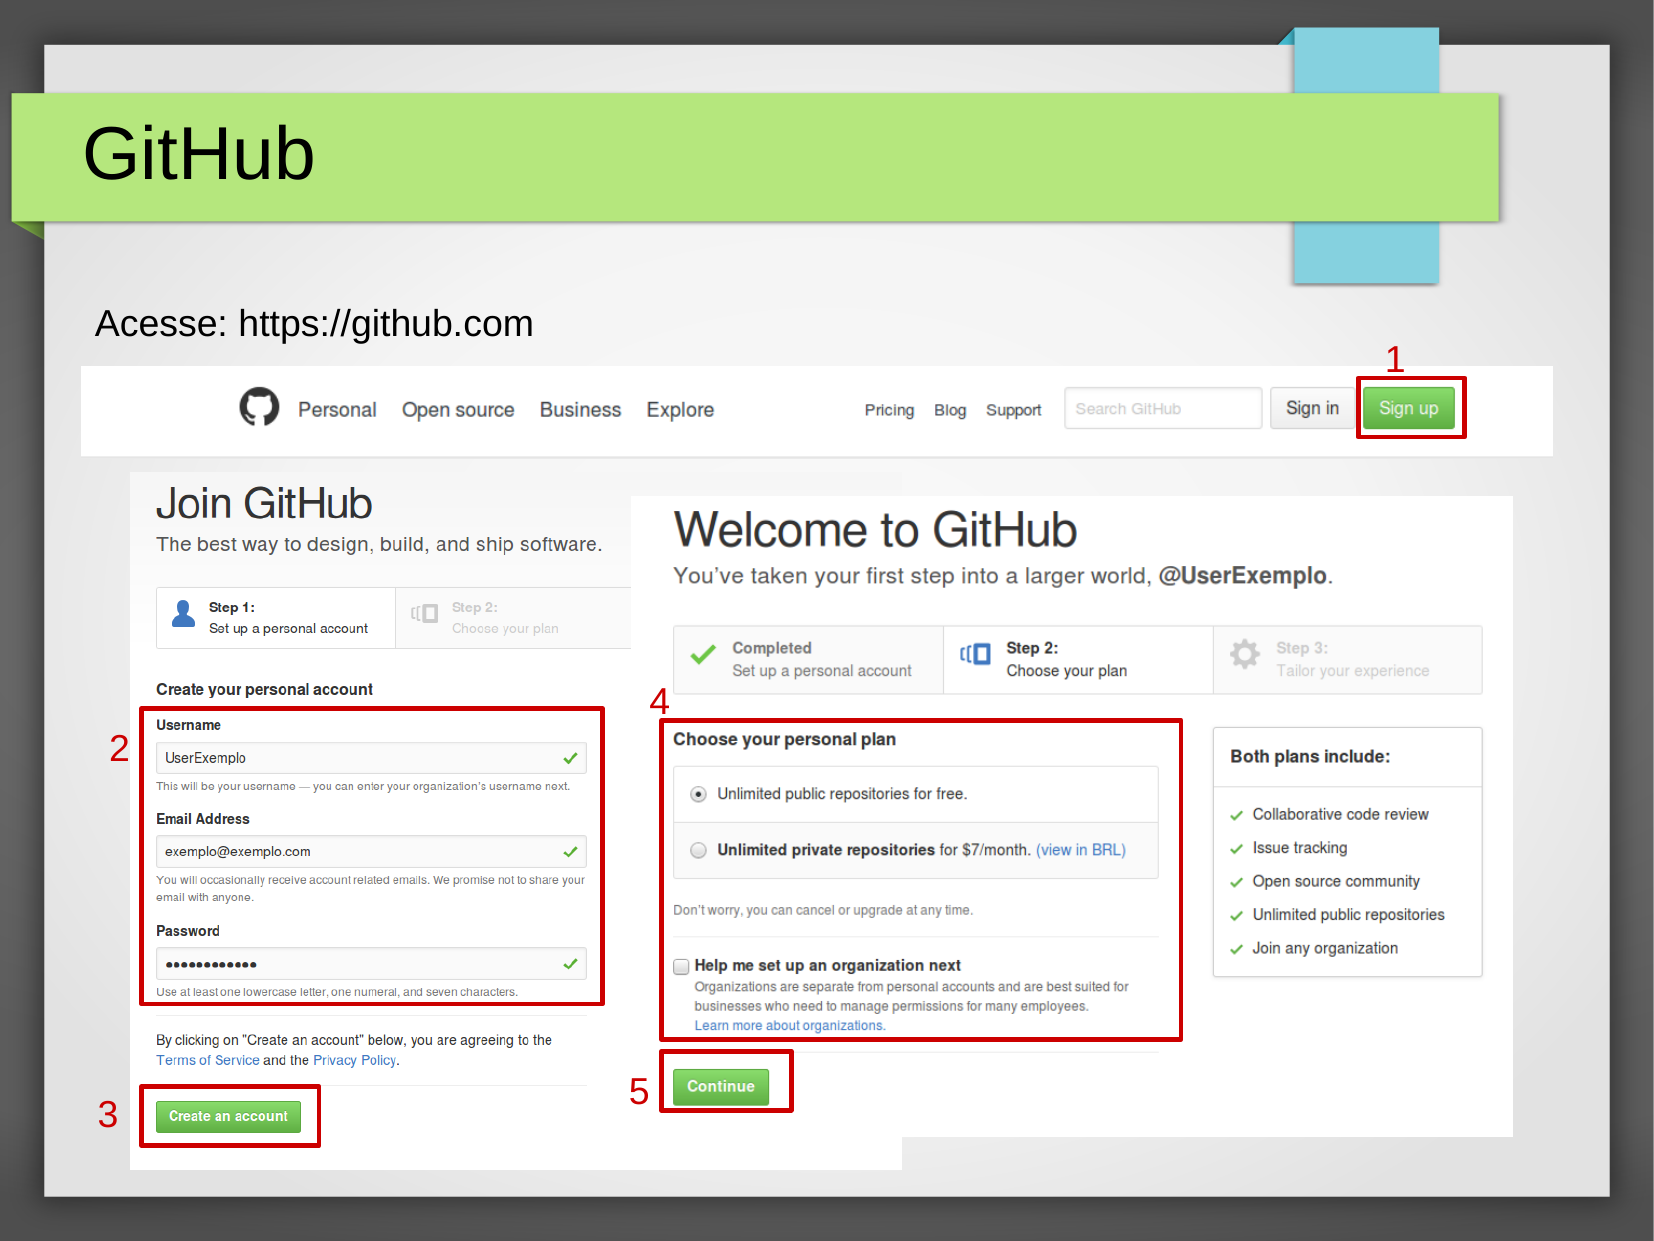

# GitHub
Acesse: https://github.com
1
4
2
5
3